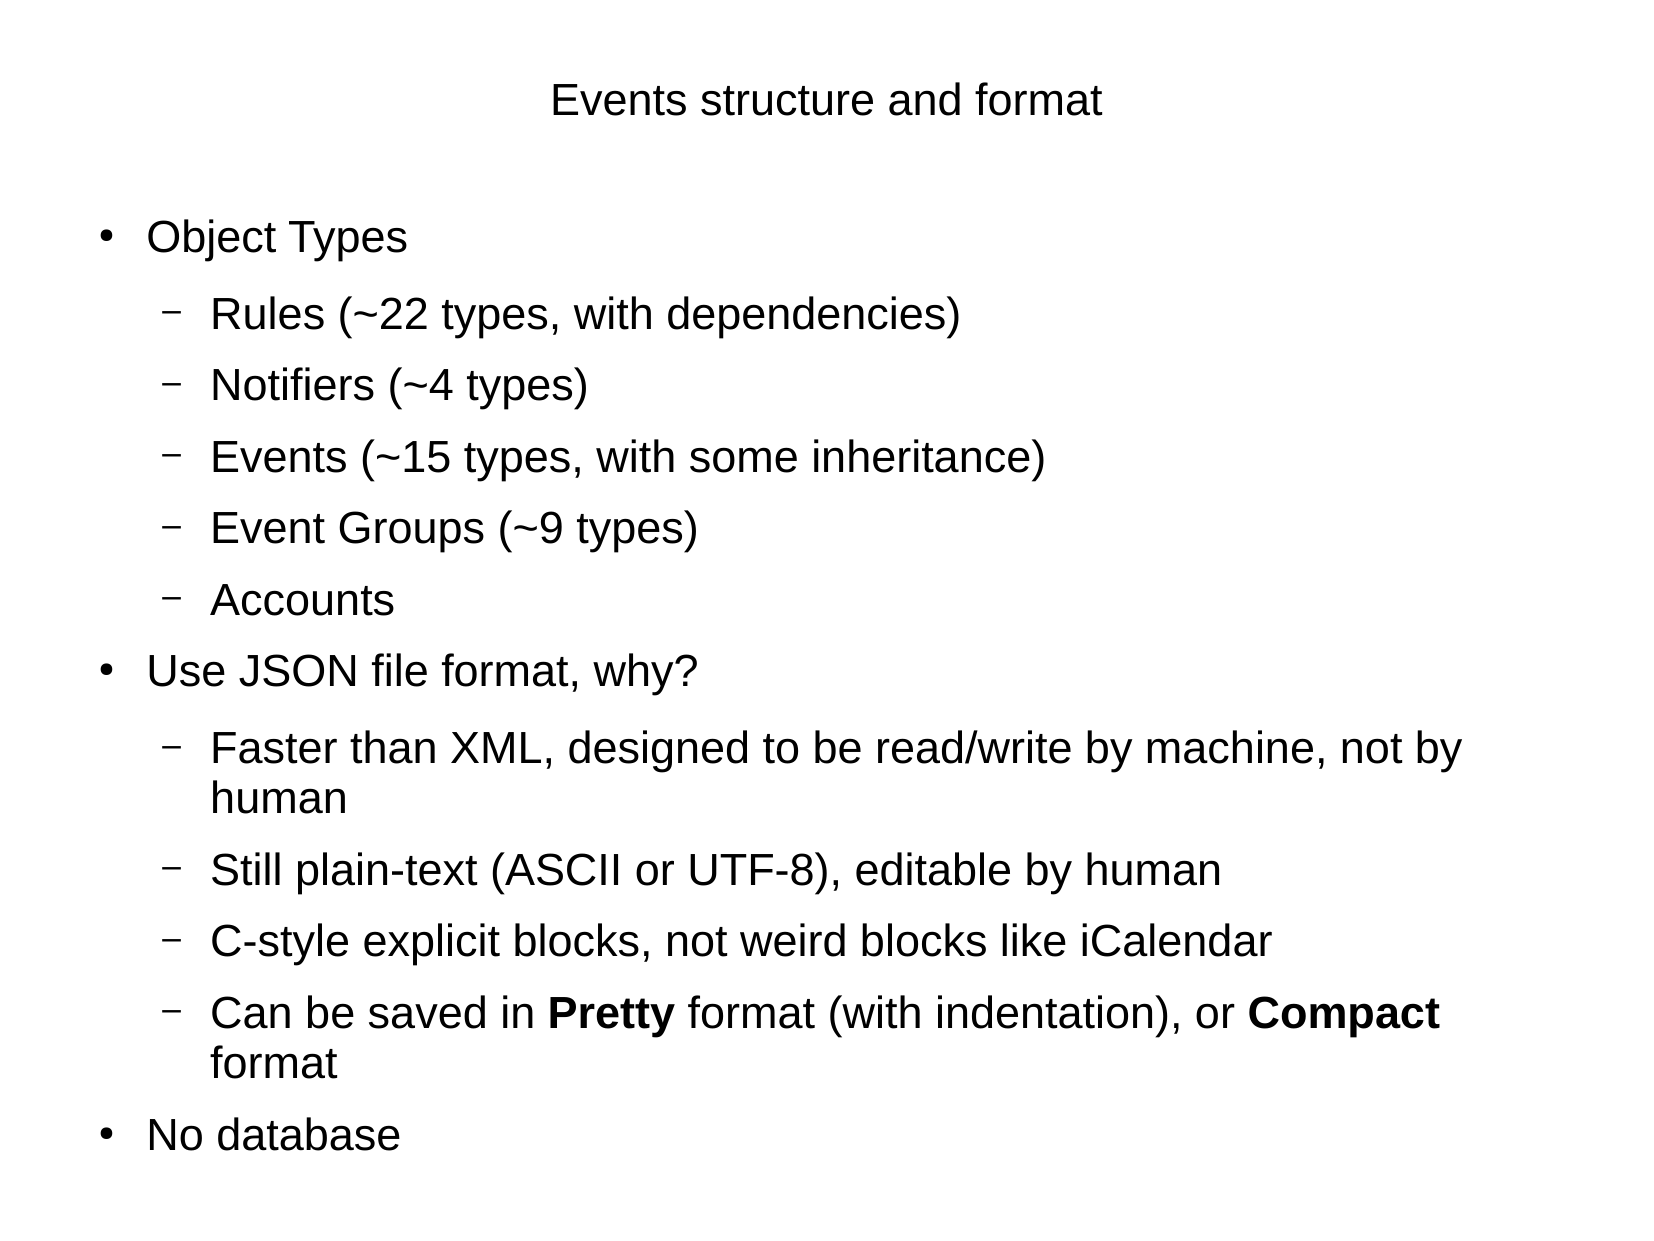

# Events structure and format
Object Types
Rules (~22 types, with dependencies)
Notifiers (~4 types)
Events (~15 types, with some inheritance)
Event Groups (~9 types)
Accounts
Use JSON file format, why?
Faster than XML, designed to be read/write by machine, not by human
Still plain-text (ASCII or UTF-8), editable by human
C-style explicit blocks, not weird blocks like iCalendar
Can be saved in Pretty format (with indentation), or Compact format
No database